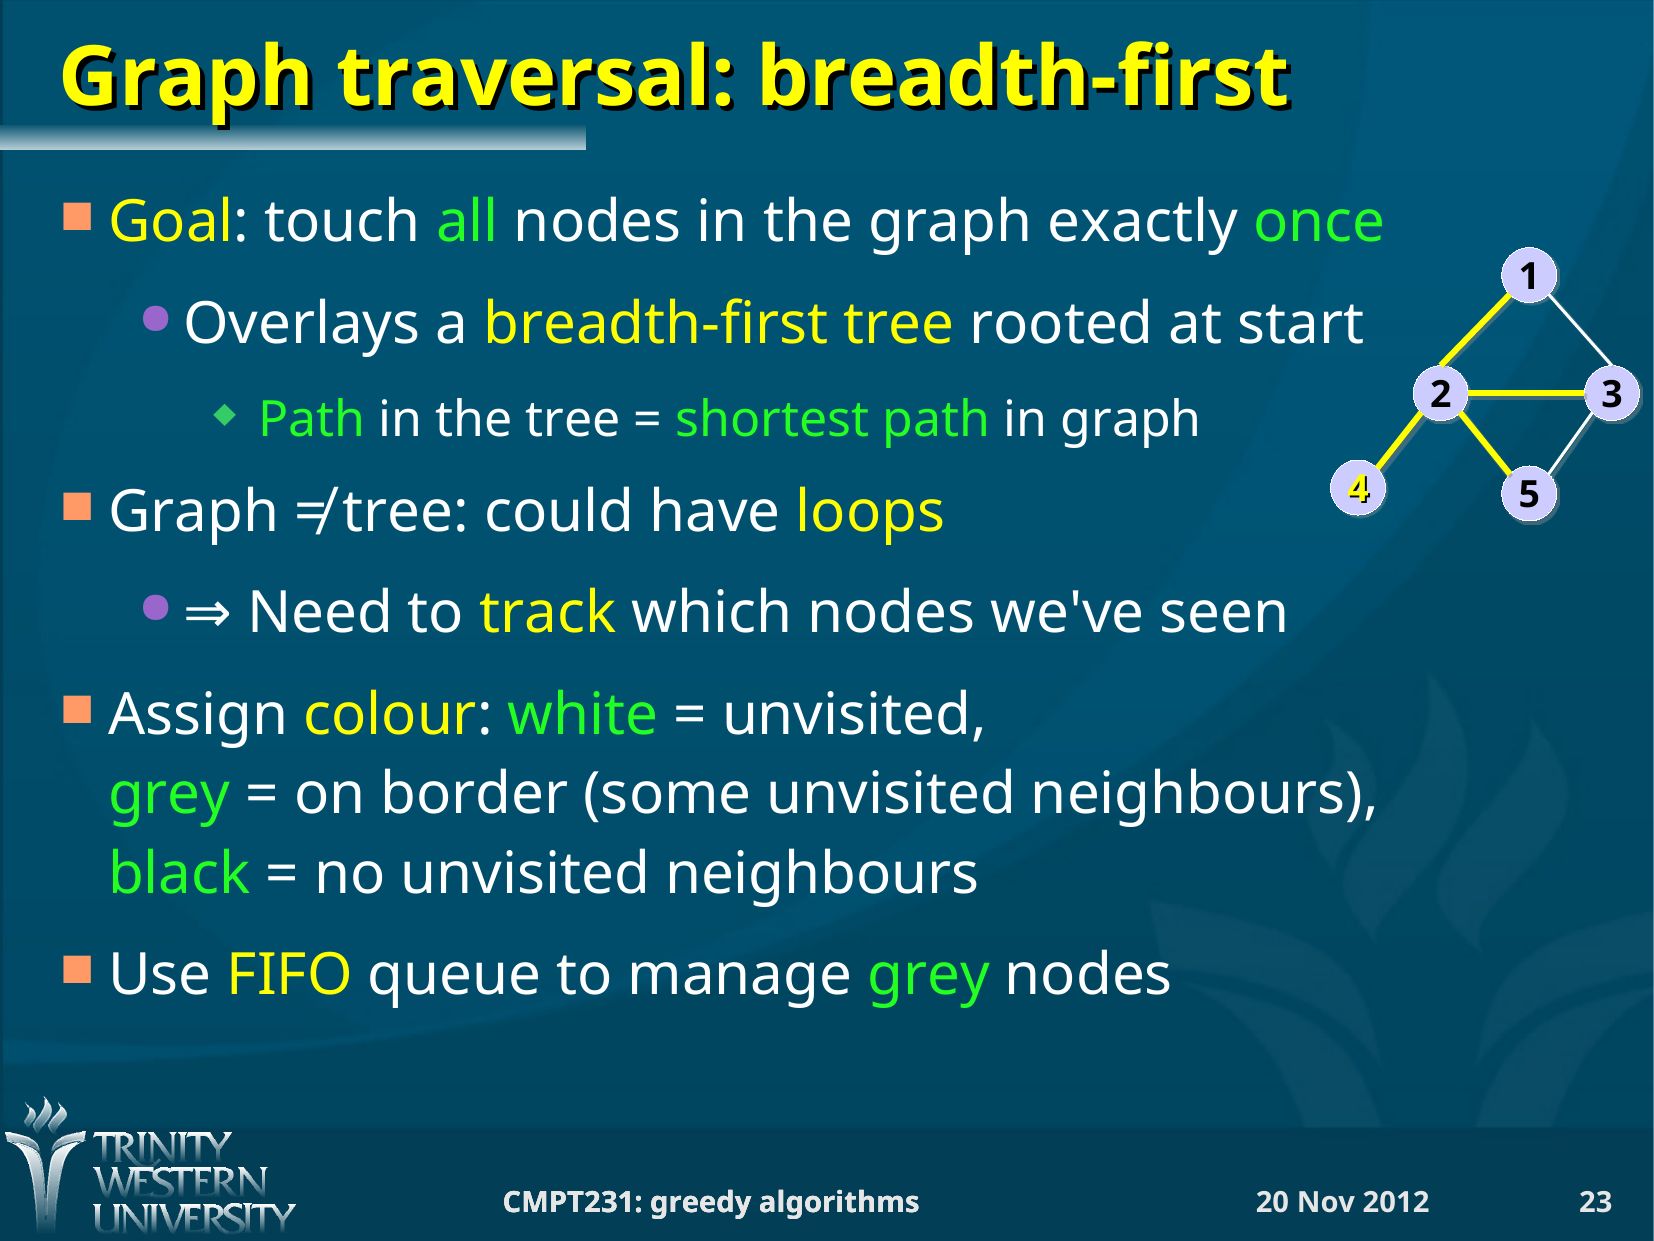

# Graph traversal: breadth-first
Goal: touch all nodes in the graph exactly once
Overlays a breadth-first tree rooted at start
Path in the tree = shortest path in graph
Graph ≠ tree: could have loops
⇒ Need to track which nodes we've seen
Assign colour: white = unvisited,
grey = on border (some unvisited neighbours),
black = no unvisited neighbours
Use FIFO queue to manage grey nodes
1
2
3
4
5
CMPT231: greedy algorithms
20 Nov 2012
23